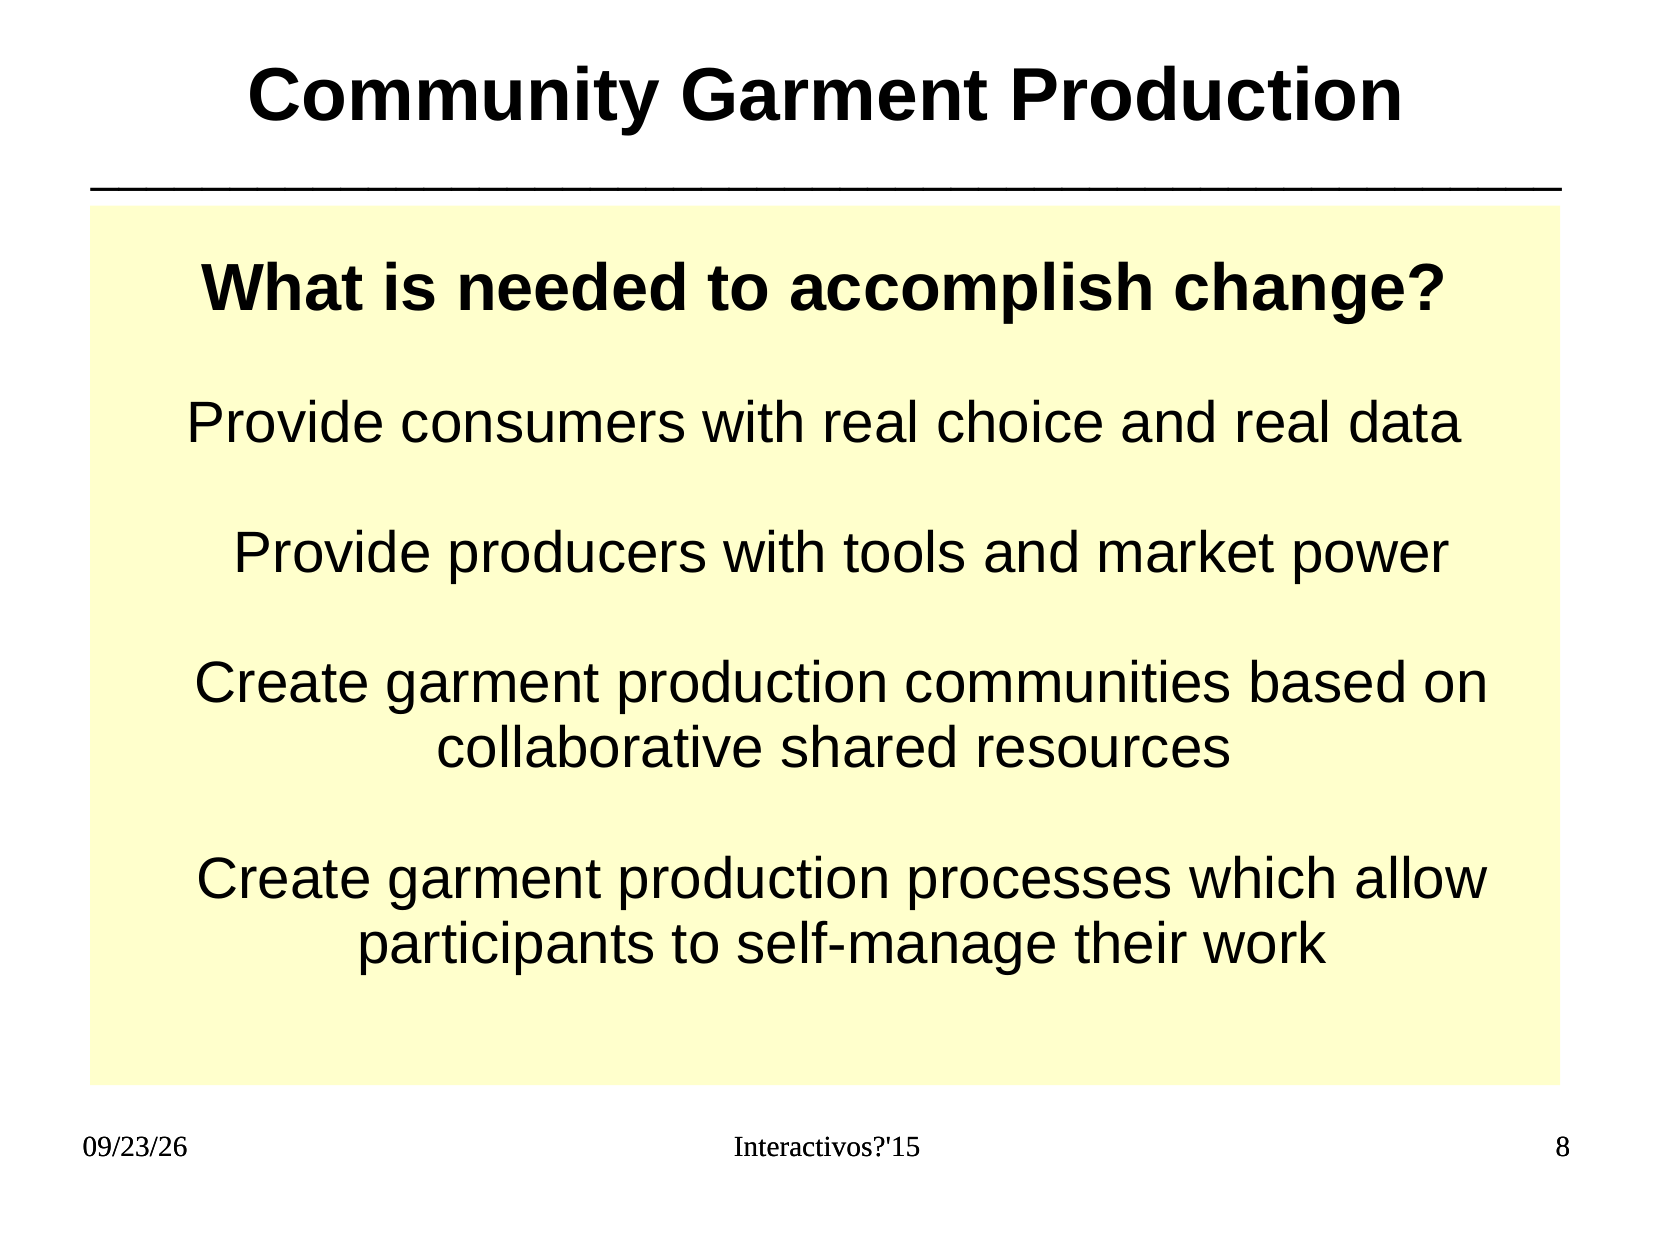

# Community Garment Production _____________________________________________________
What is needed to accomplish change?
Provide consumers with real choice and real data
Provide producers with tools and market power
Create garment production communities based on collaborative shared resources
Create garment production processes which allow participants to self-manage their work
Interactivos?'15
8